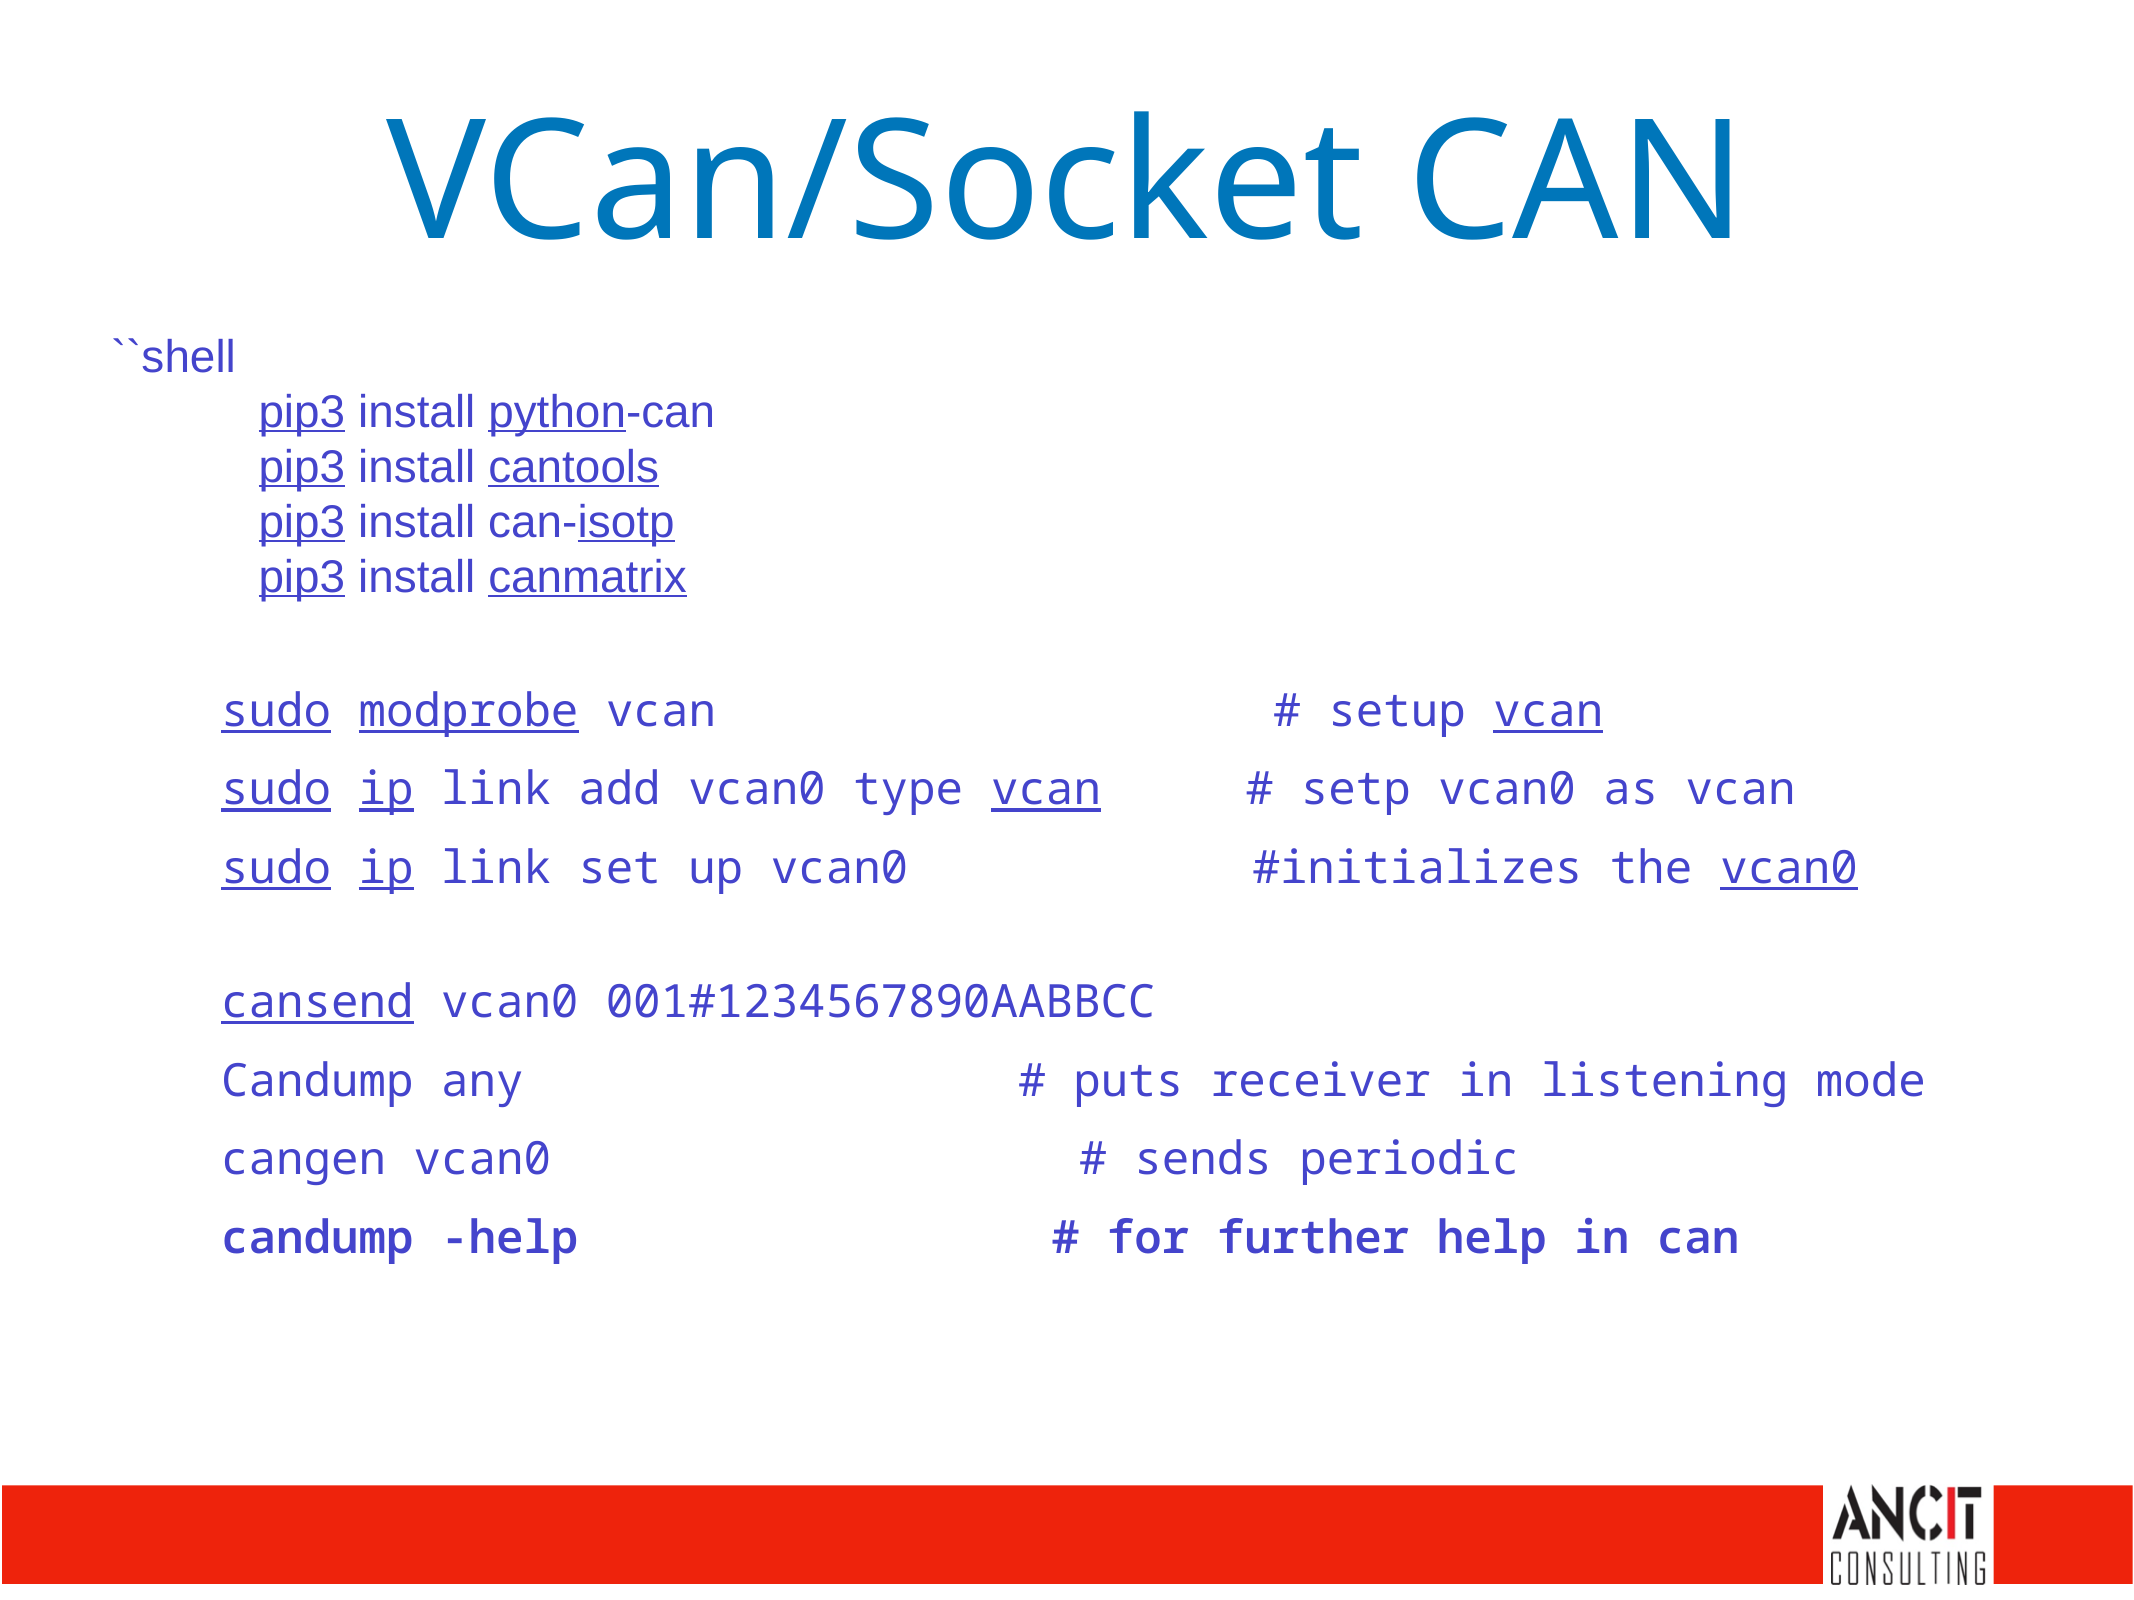

# VCan/Socket CAN
``shell
		pip3 install python-can
		pip3 install cantools
		pip3 install can-isotp
		pip3 install canmatrix
 sudo modprobe vcan 	 # setup vcan
 sudo ip link add vcan0 type vcan 	 # setp vcan0 as vcan
 sudo ip link set up vcan0	 #initializes the vcan0
 cansend vcan0 001#1234567890AABBCC
 Candump any # puts receiver in listening mode
 cangen vcan0							 # sends periodic
 candump -help						 # for further help in can